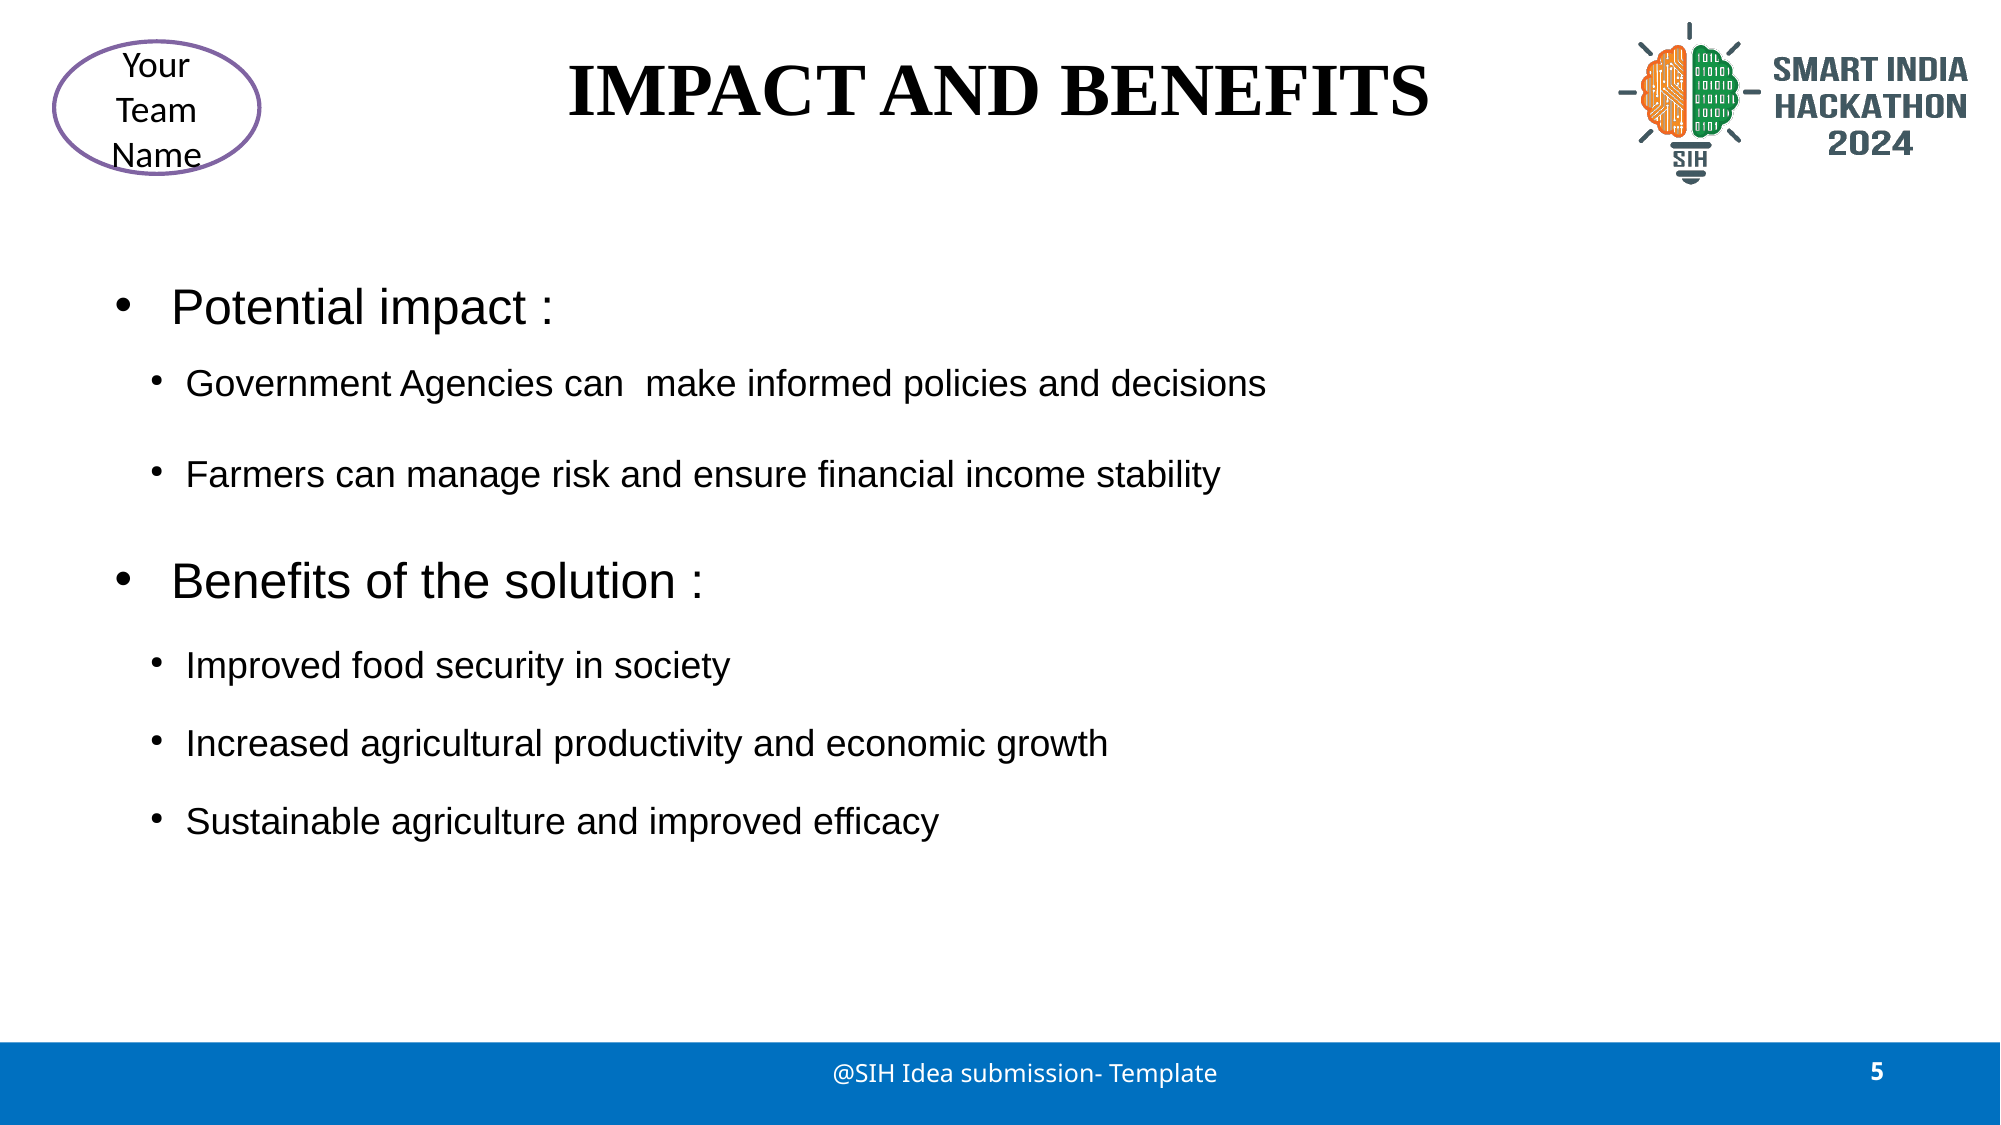

# IMPACT AND BENEFITS
Your Team Name
Potential impact :
Government Agencies can make informed policies and decisions
Farmers can manage risk and ensure financial income stability
Benefits of the solution :
Improved food security in society
Increased agricultural productivity and economic growth
Sustainable agriculture and improved efficacy
@SIH Idea submission- Template